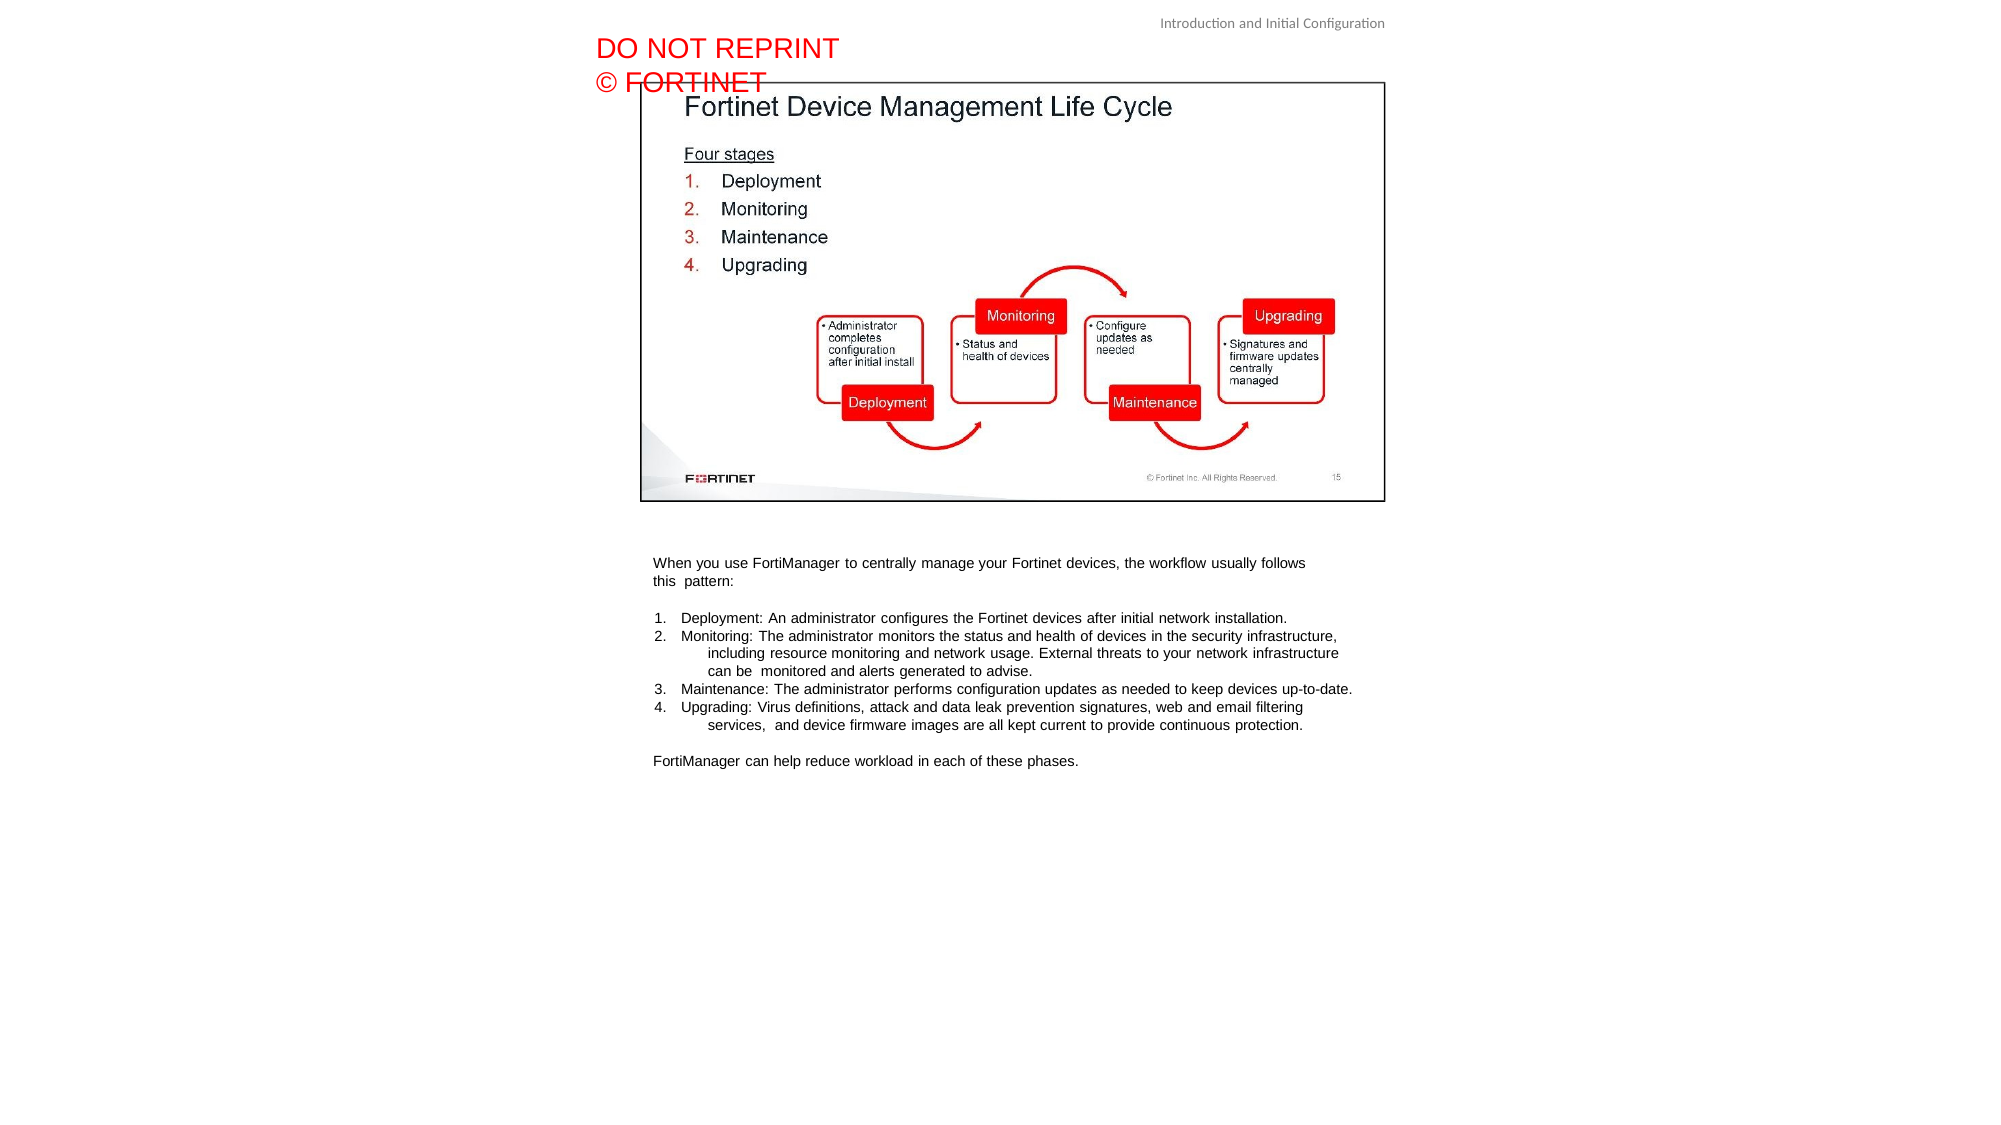

Introduction and Initial Configuration
DO NOT REPRINT
© FORTINET
When you use FortiManager to centrally manage your Fortinet devices, the workflow usually follows this pattern:
Deployment: An administrator configures the Fortinet devices after initial network installation.
Monitoring: The administrator monitors the status and health of devices in the security infrastructure, including resource monitoring and network usage. External threats to your network infrastructure can be monitored and alerts generated to advise.
Maintenance: The administrator performs configuration updates as needed to keep devices up-to-date.
Upgrading: Virus definitions, attack and data leak prevention signatures, web and email filtering services, and device firmware images are all kept current to provide continuous protection.
FortiManager can help reduce workload in each of these phases.
FortiManager 6.2 Study Guide
1